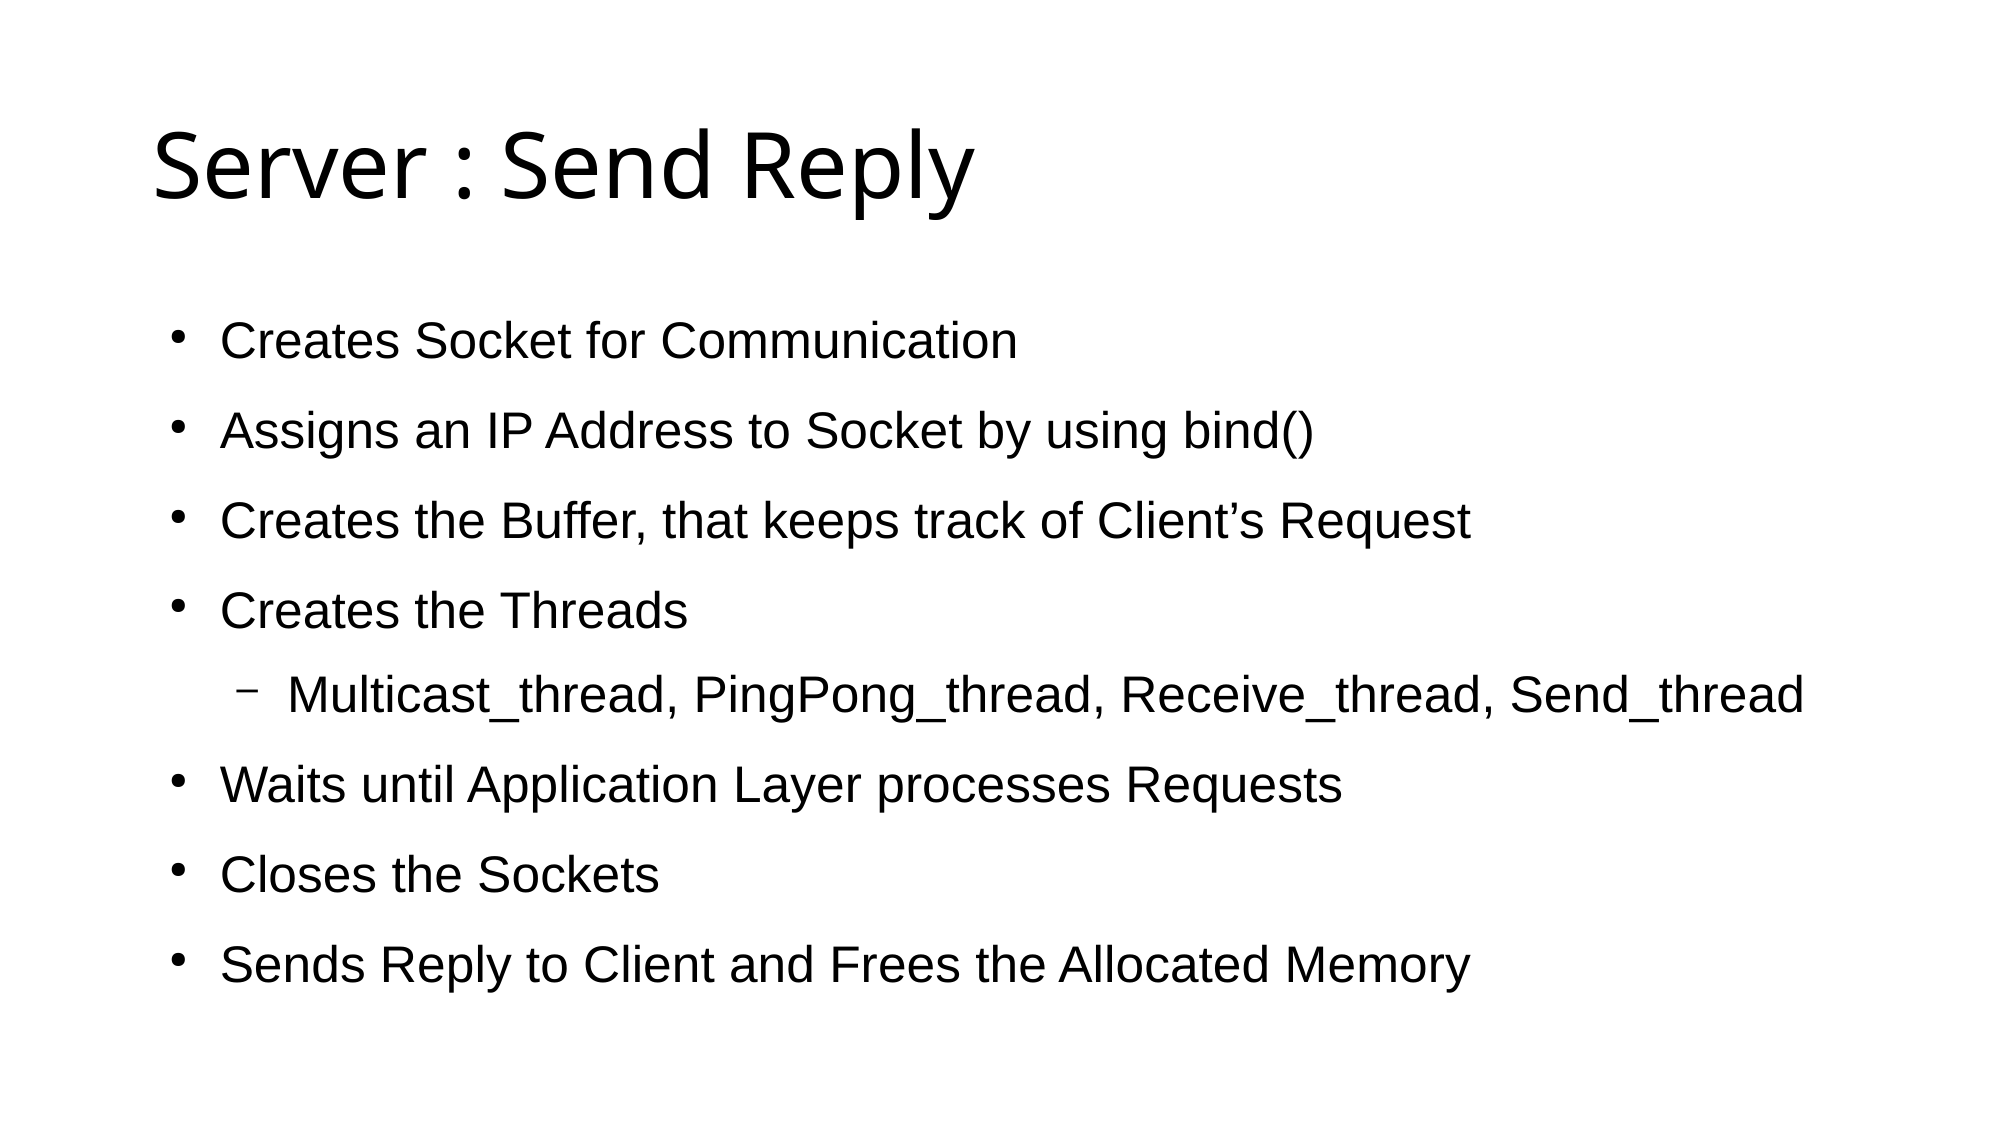

# Server : Send Reply
Creates Socket for Communication
Assigns an IP Address to Socket by using bind()
Creates the Buffer, that keeps track of Client’s Request
Creates the Threads
Multicast_thread, PingPong_thread, Receive_thread, Send_thread
Waits until Application Layer processes Requests
Closes the Sockets
Sends Reply to Client and Frees the Allocated Memory